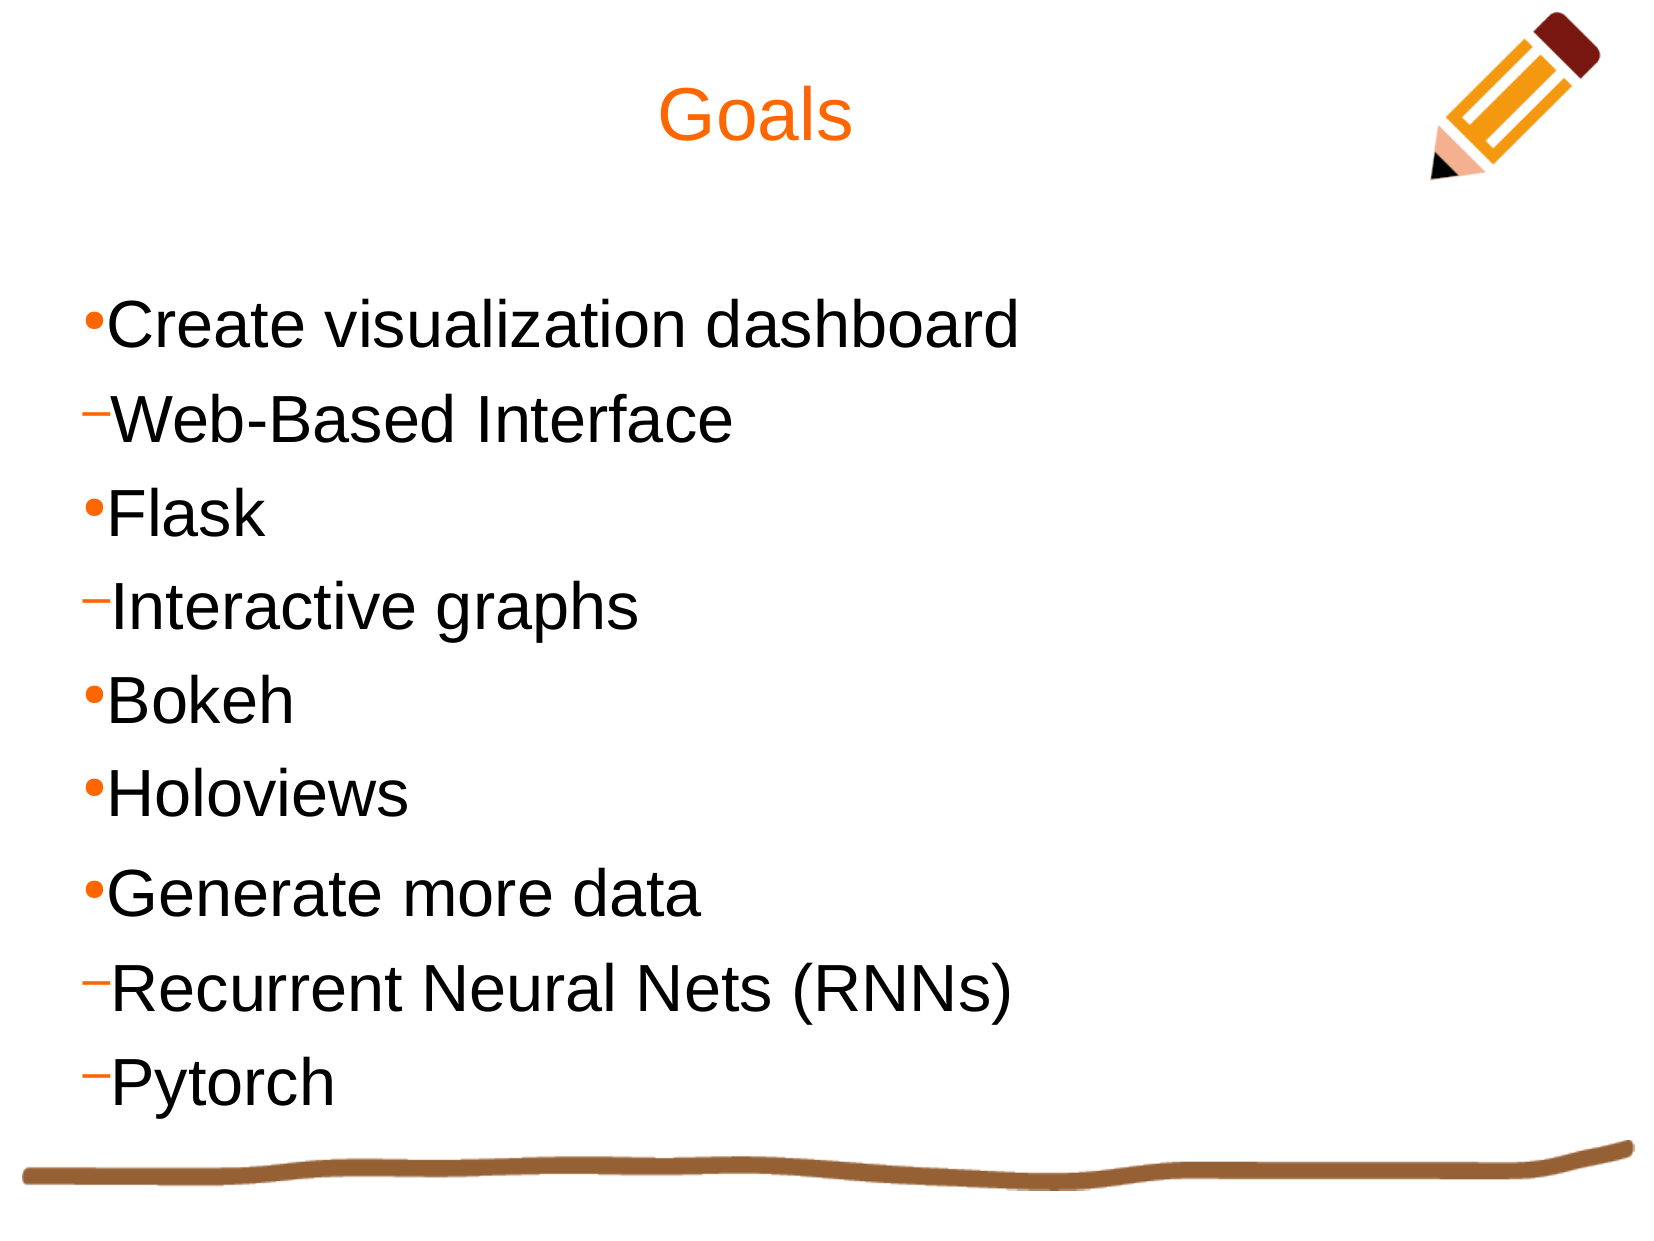

# Goals
Create visualization dashboard
Web-Based Interface
Flask
Interactive graphs
Bokeh
Holoviews
Generate more data
Recurrent Neural Nets (RNNs)
Pytorch